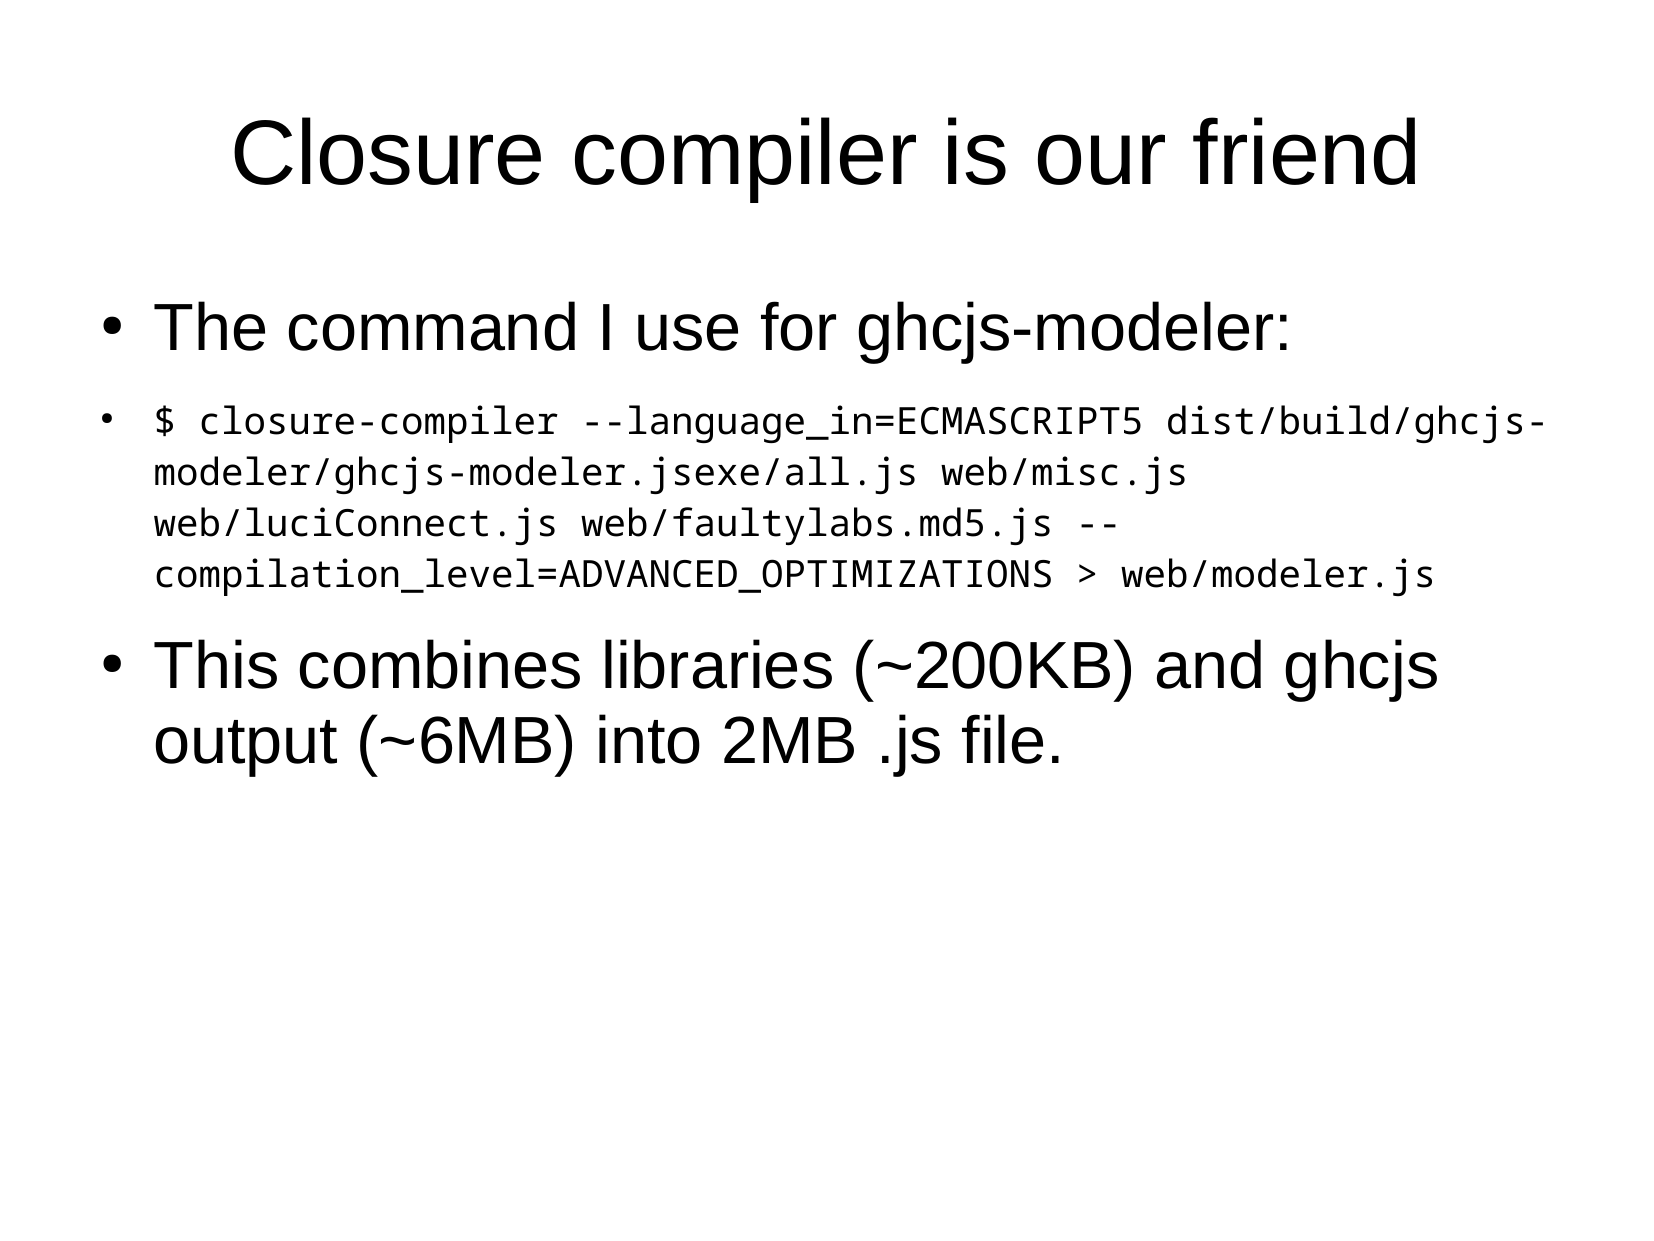

# Closure compiler is our friend
The command I use for ghcjs-modeler:
$ closure-compiler --language_in=ECMASCRIPT5 dist/build/ghcjs-modeler/ghcjs-modeler.jsexe/all.js web/misc.js web/luciConnect.js web/faultylabs.md5.js --compilation_level=ADVANCED_OPTIMIZATIONS > web/modeler.js
This combines libraries (~200KB) and ghcjs output (~6MB) into 2MB .js file.